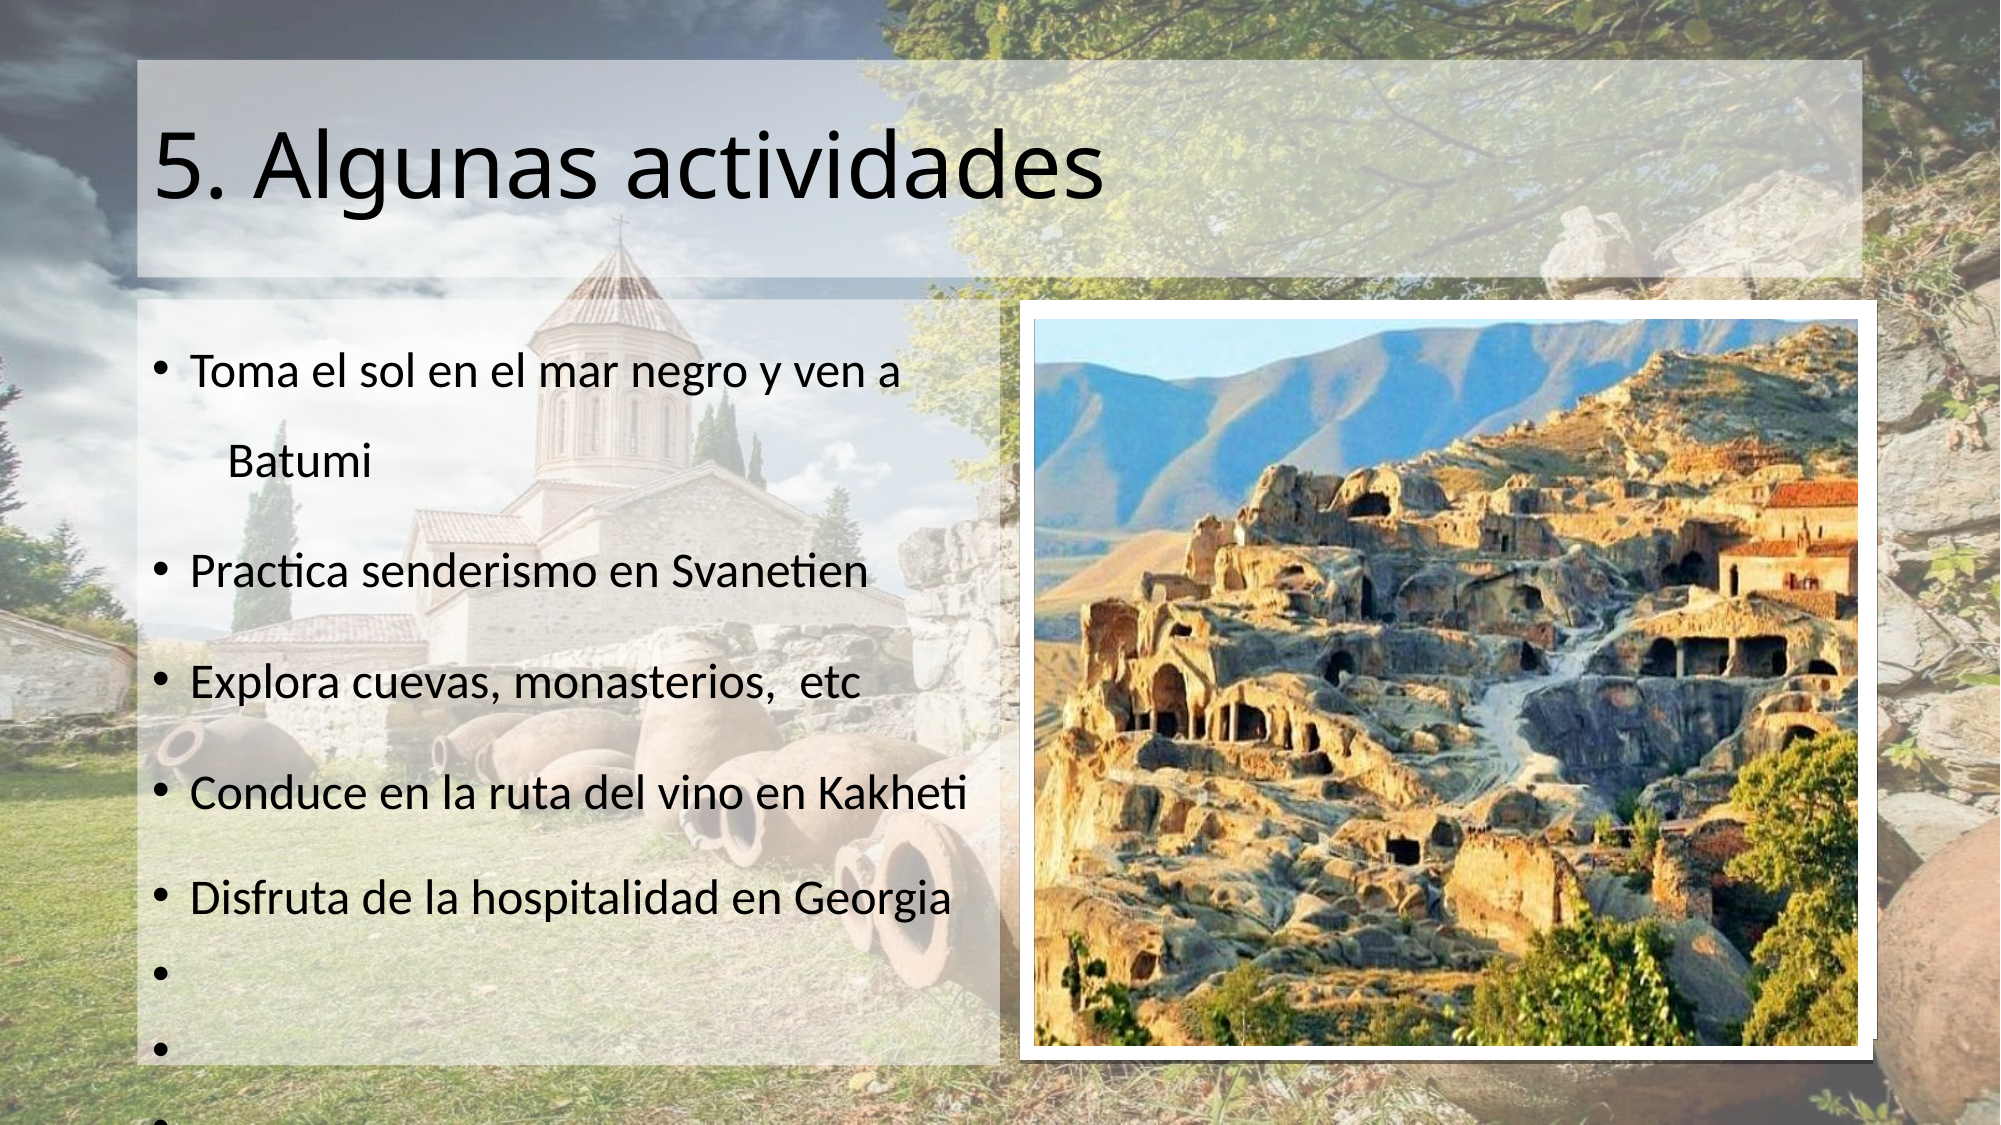

# 5. Algunas actividades
Toma el sol en el mar negro y ven a Batumi
Practica senderismo en Svanetien
Explora cuevas, monasterios, etc
Conduce en la ruta del vino en Kakheti
Disfruta de la hospitalidad en Georgia